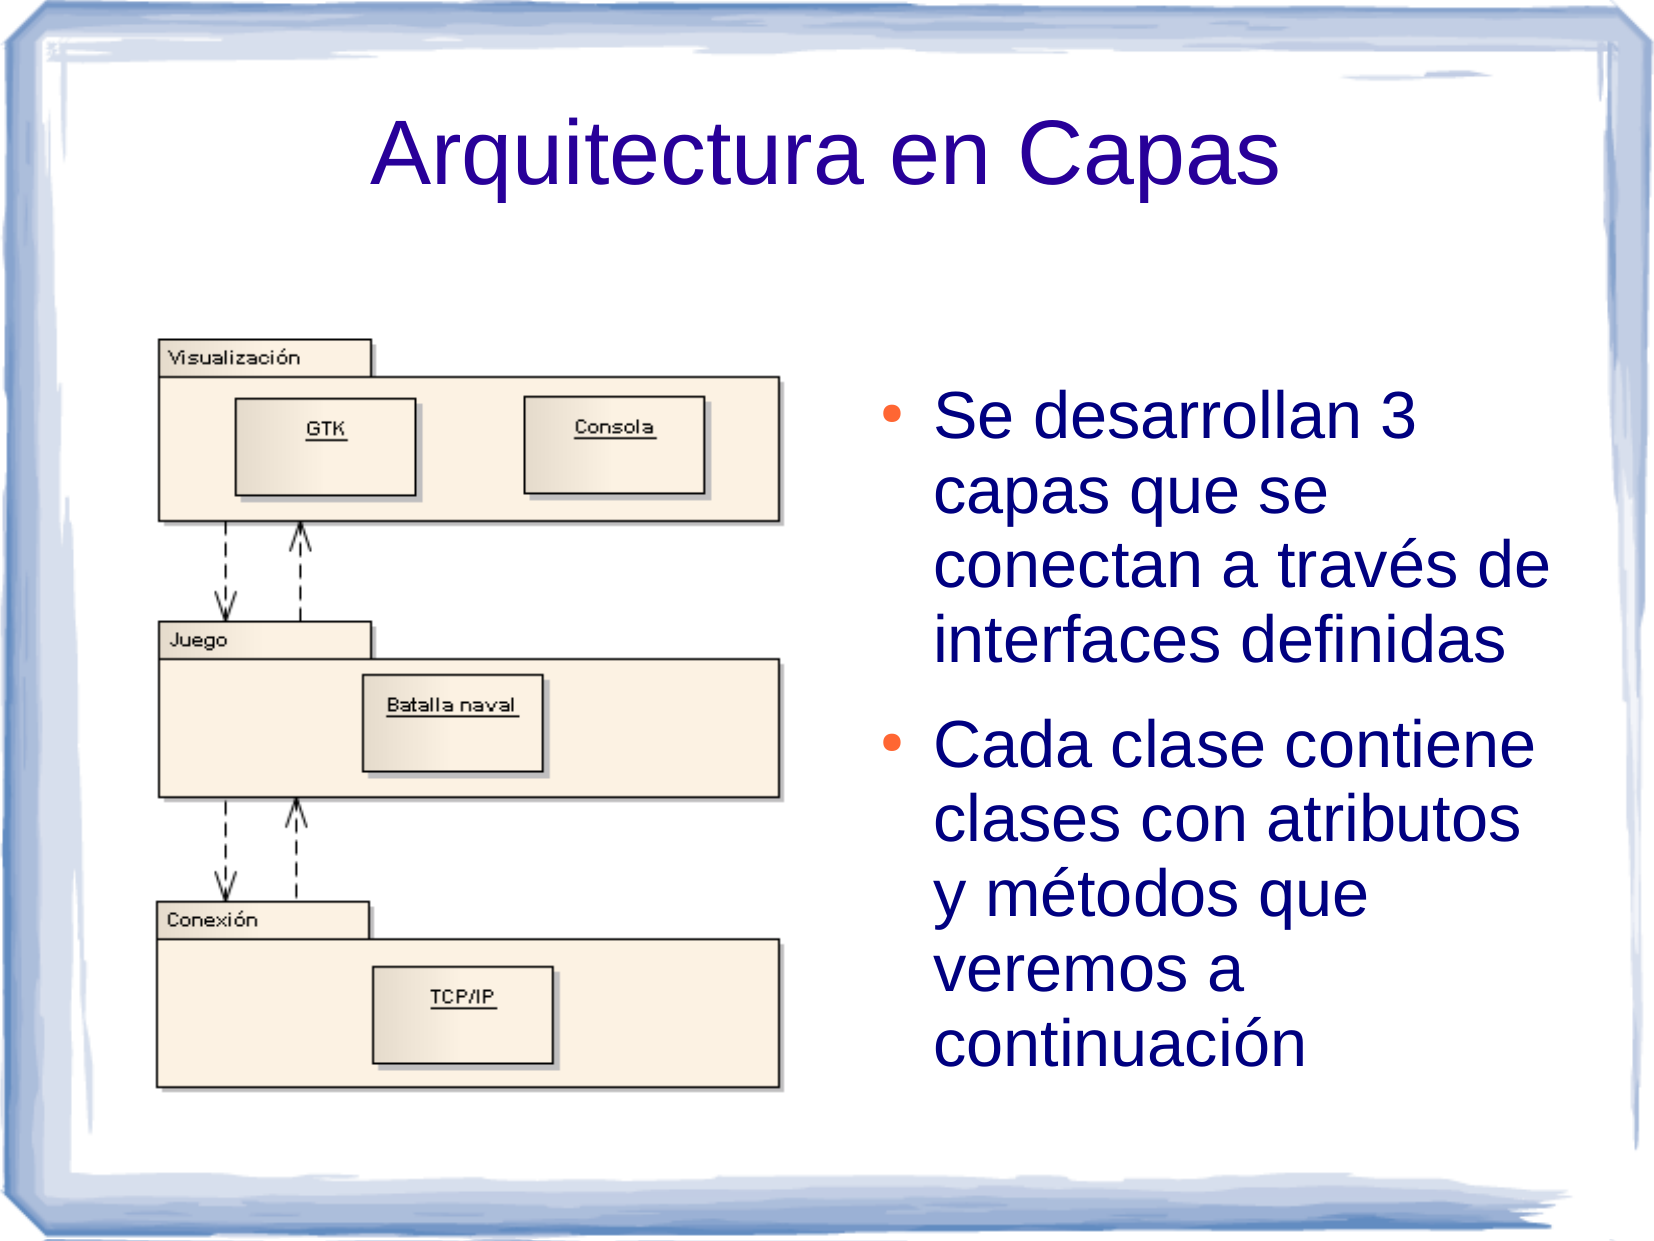

# Arquitectura en Capas
Se desarrollan 3 capas que se conectan a través de interfaces definidas
Cada clase contiene clases con atributos y métodos que veremos a continuación